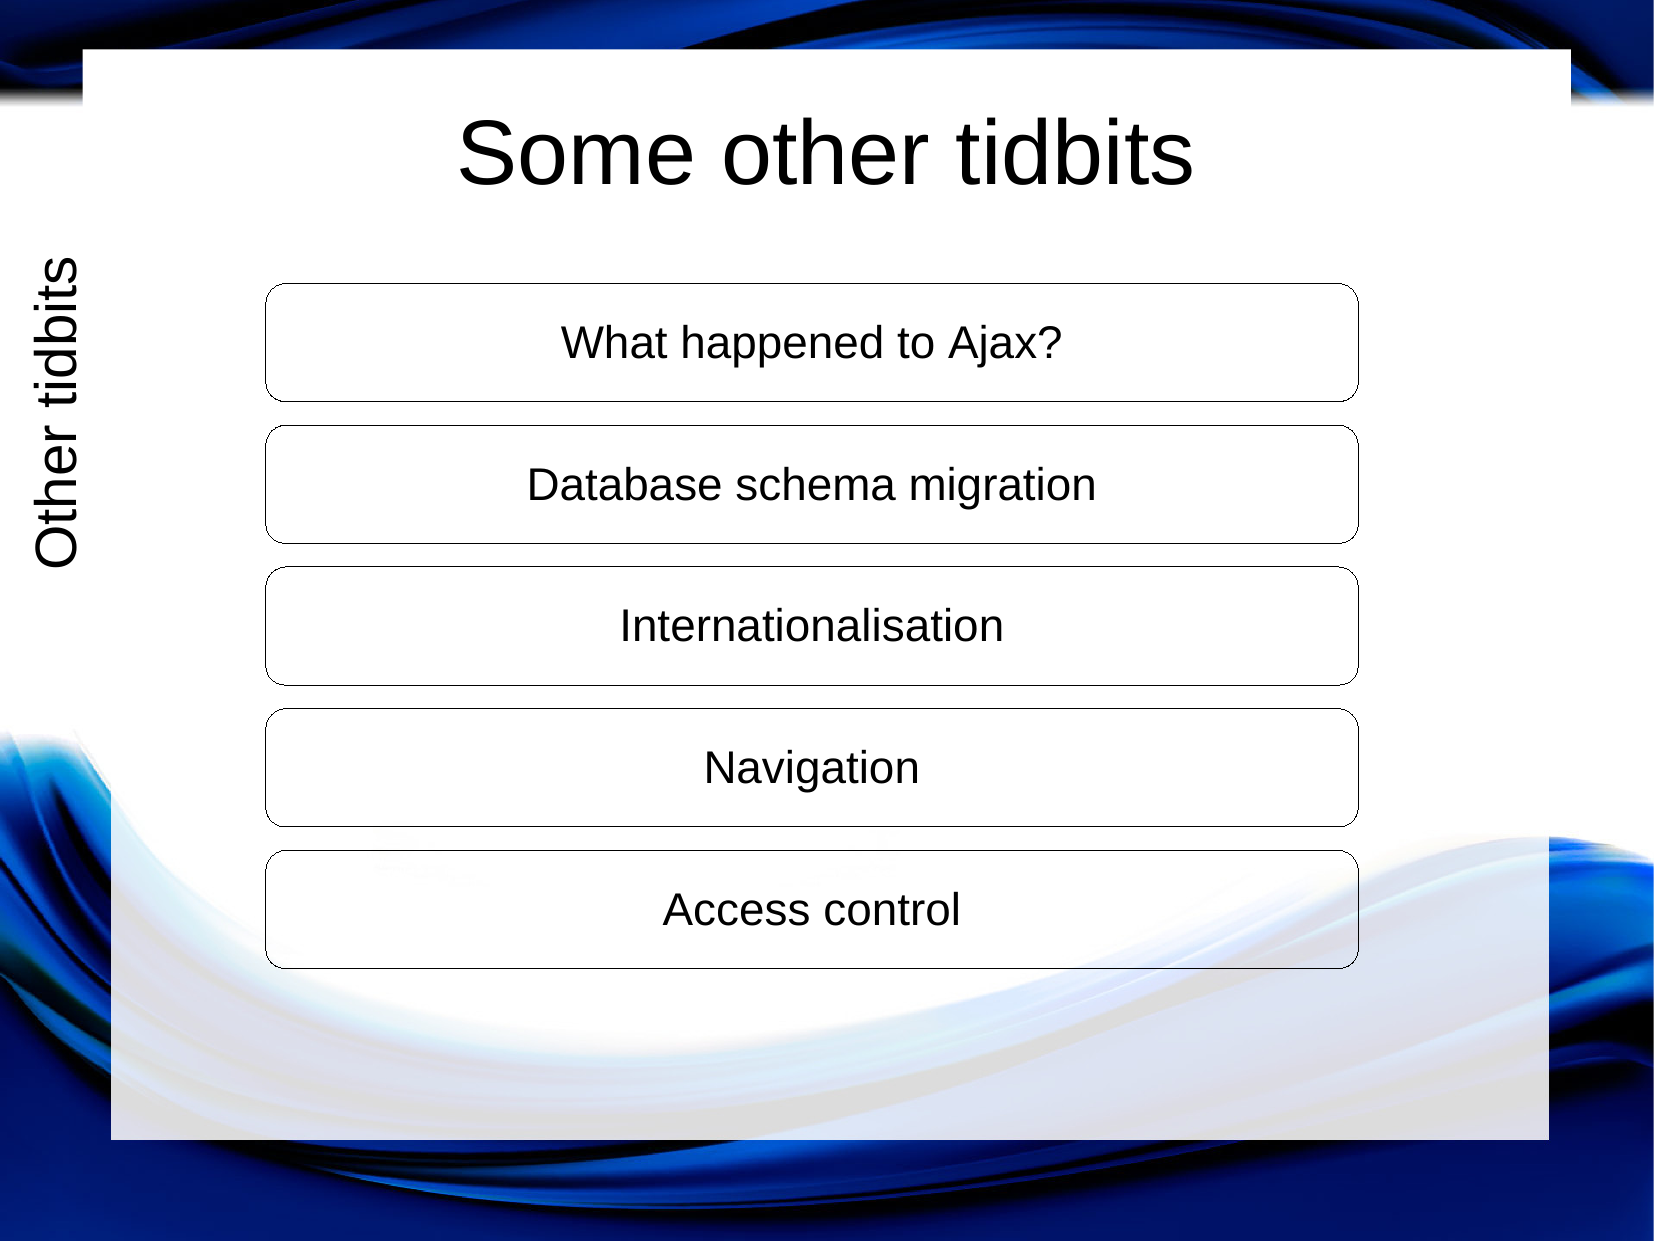

# Some other tidbits
What happened to Ajax?
Other tidbits
Database schema migration
Internationalisation
Navigation
Access control